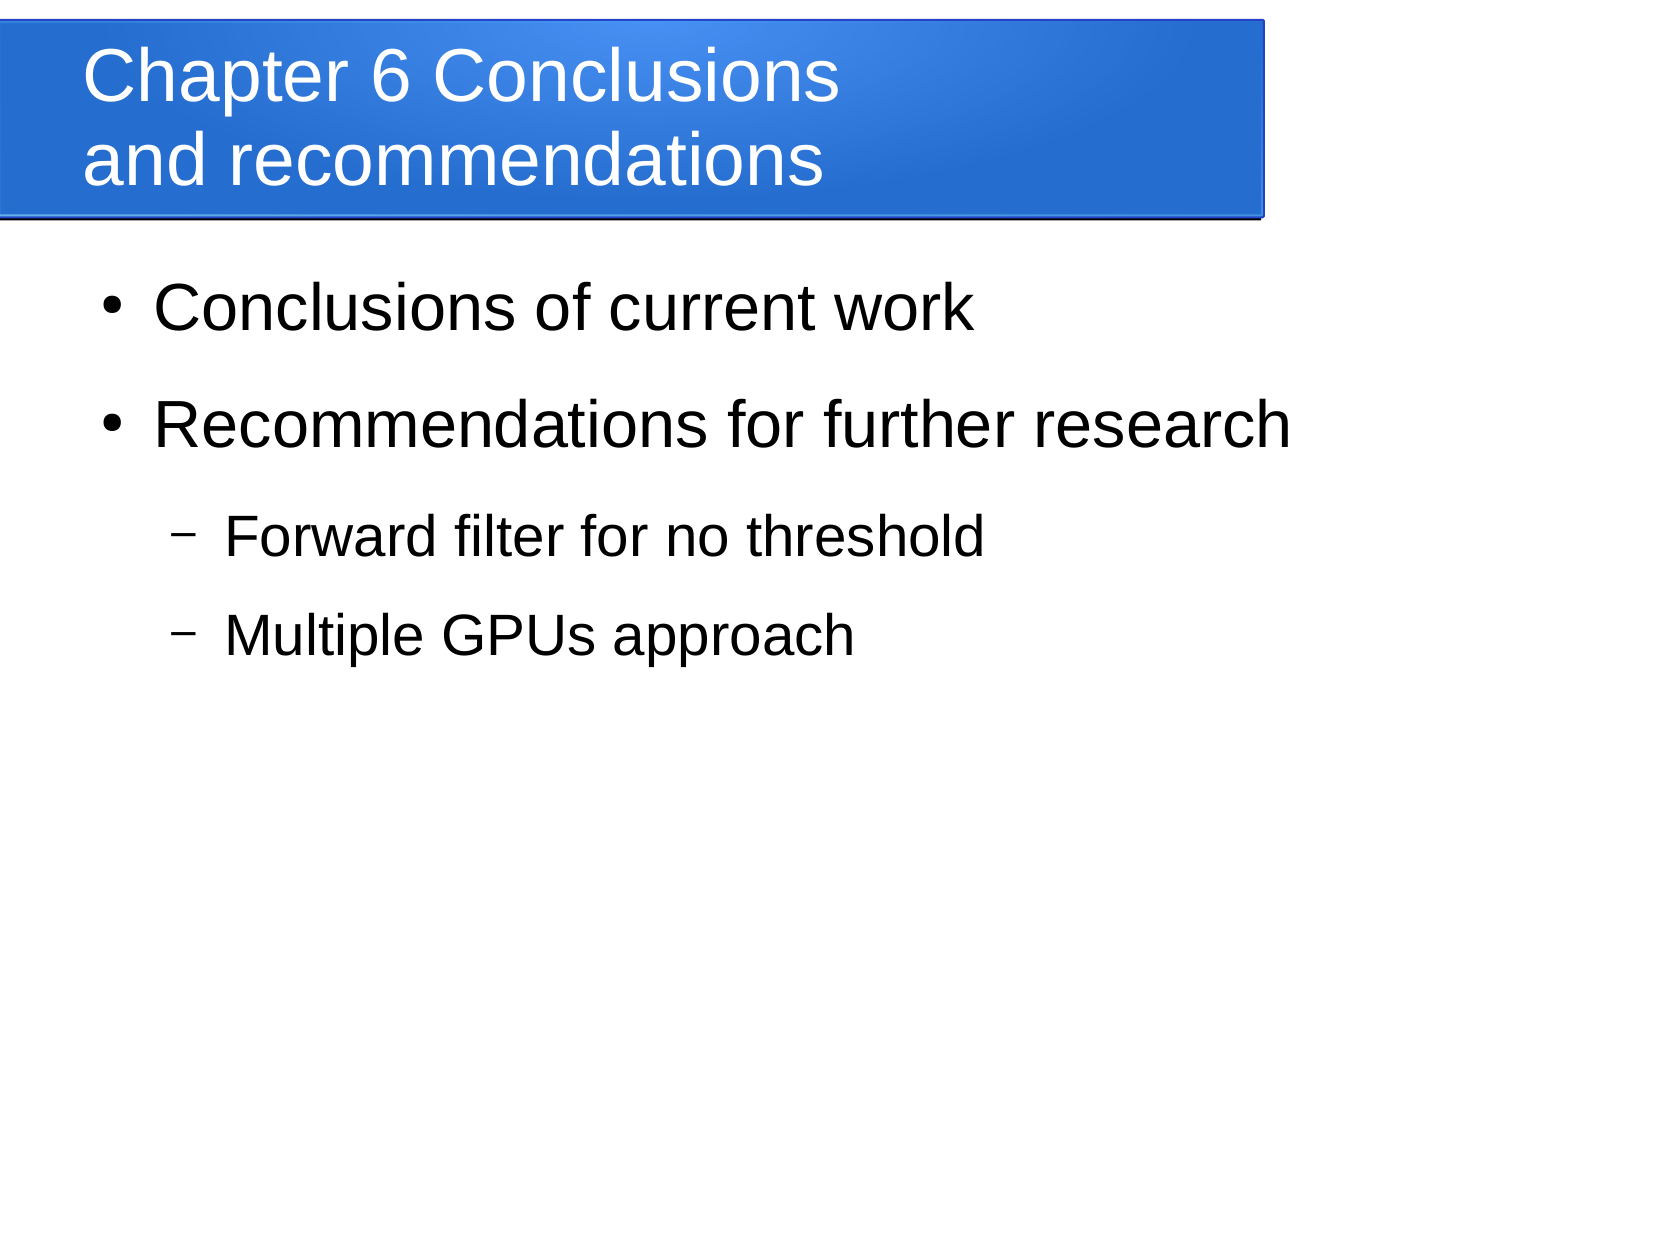

# Chapter 6 Conclusions and recommendations
Conclusions of current work
Recommendations for further research
Forward filter for no threshold
Multiple GPUs approach